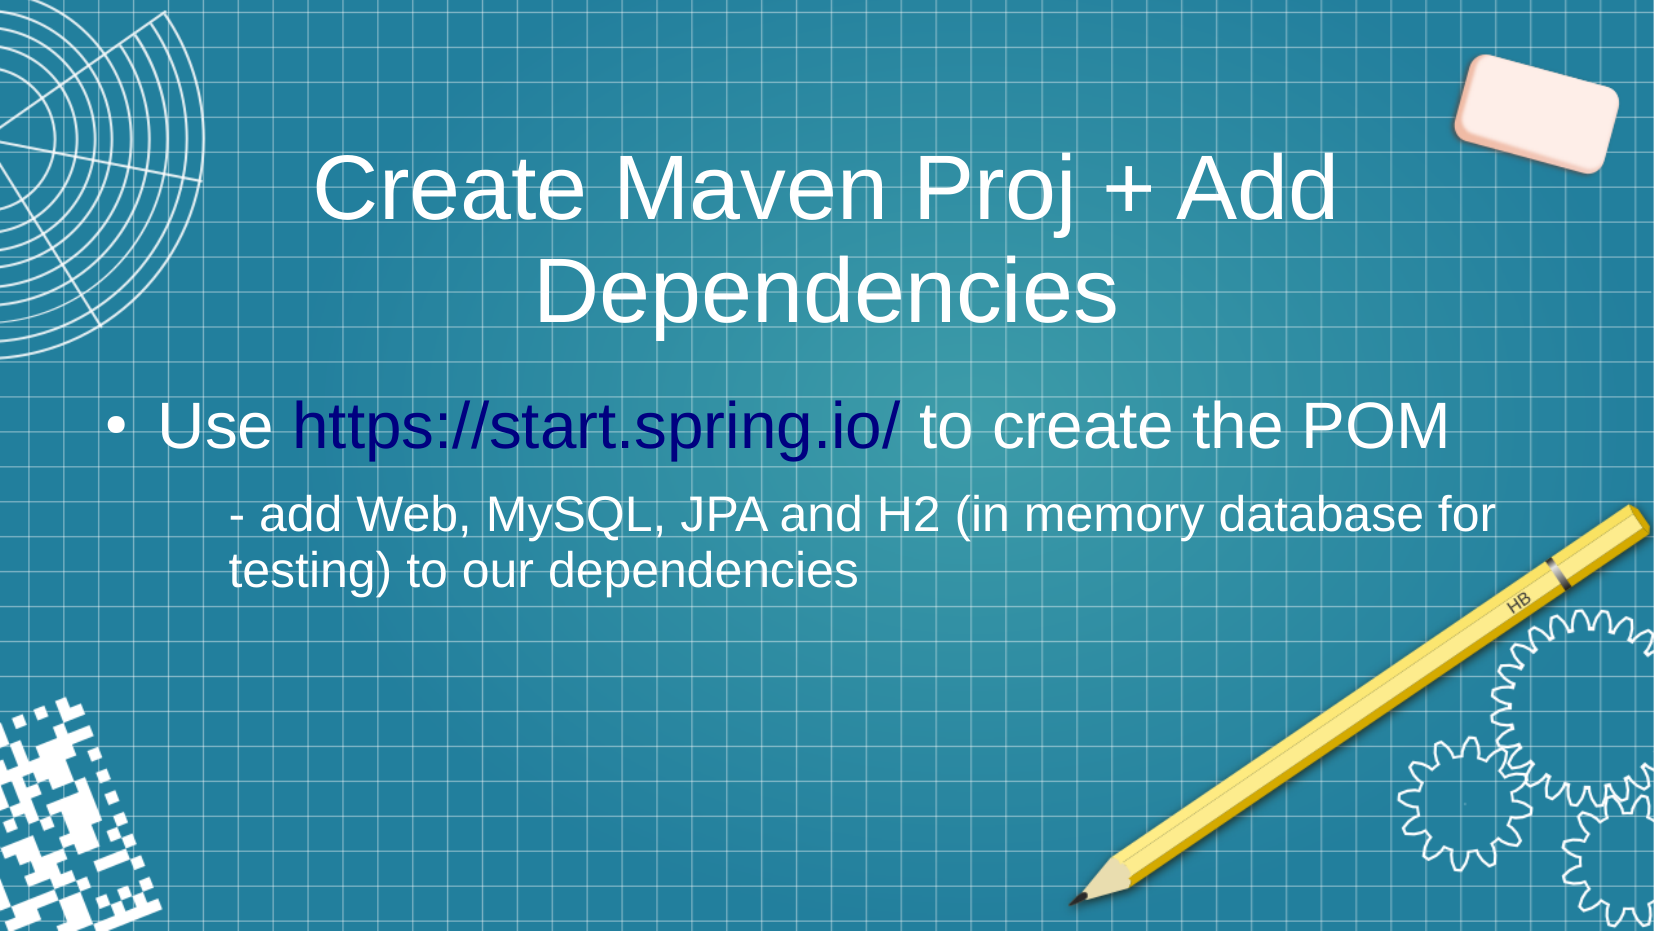

# Create Maven Proj + Add Dependencies
Use https://start.spring.io/ to create the POM
- add Web, MySQL, JPA and H2 (in memory database for testing) to our dependencies